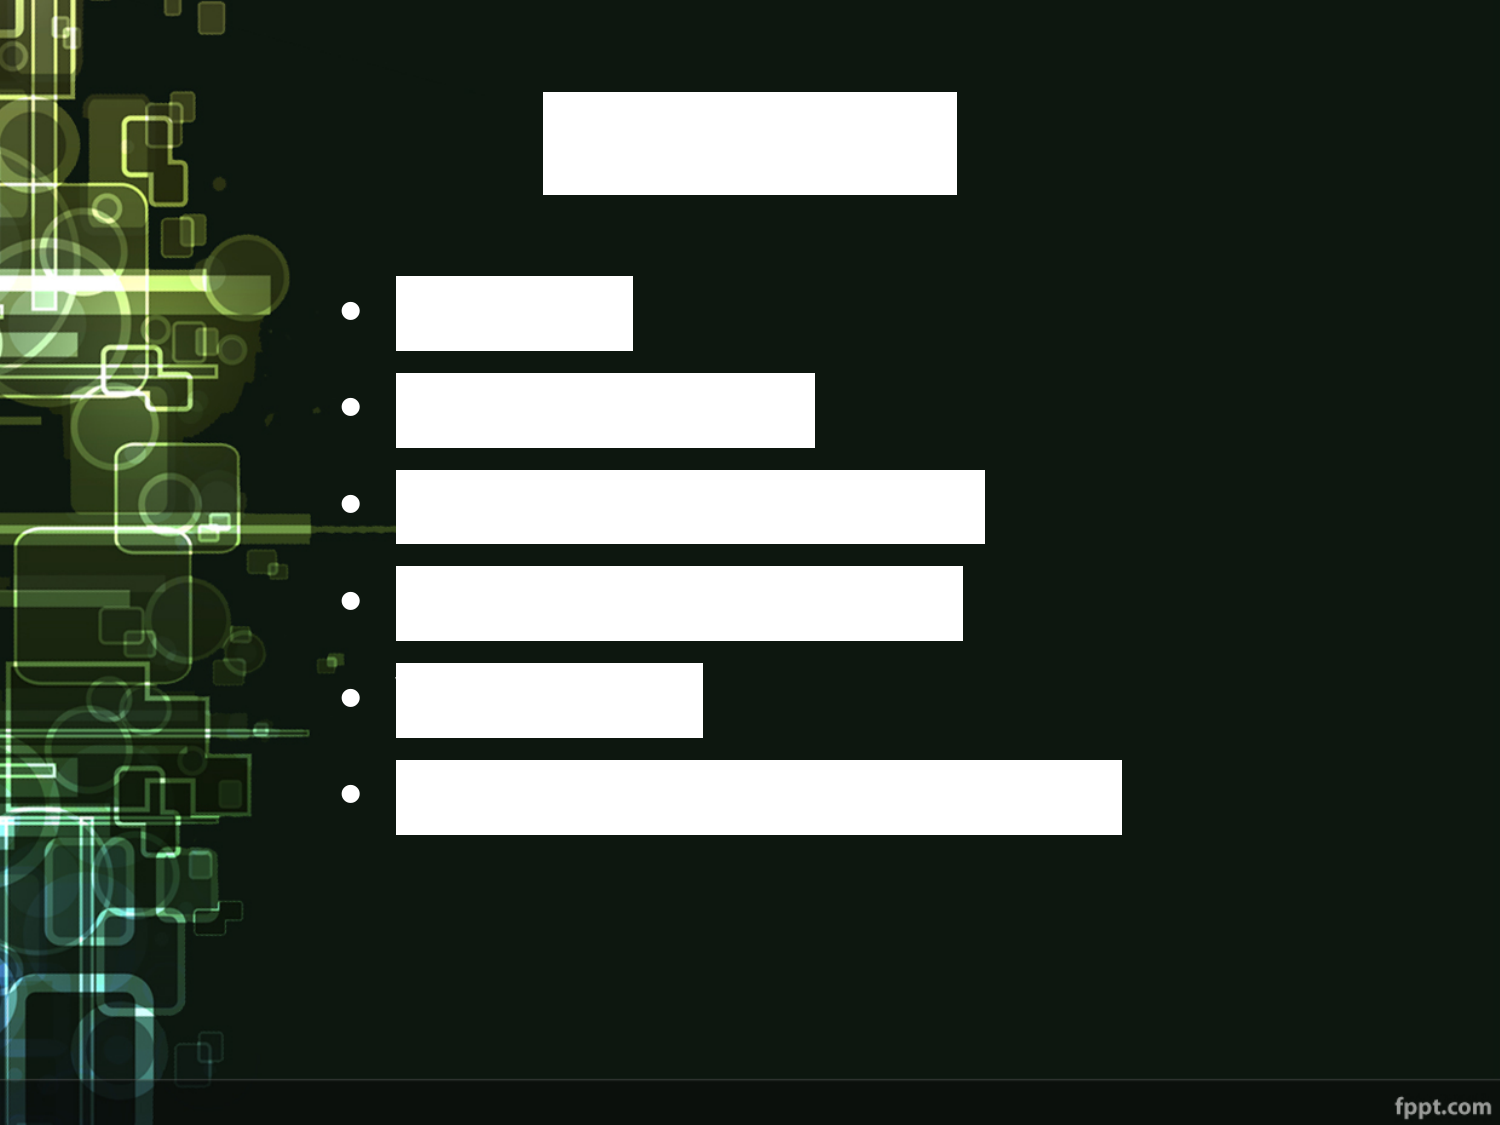

# Narzędzia
JDK 1.8
JQuery 1.11.2
Chart.js, ACE editor
HTML5, JavaScript
Wildfly 8.0
Fuzzy Control Language